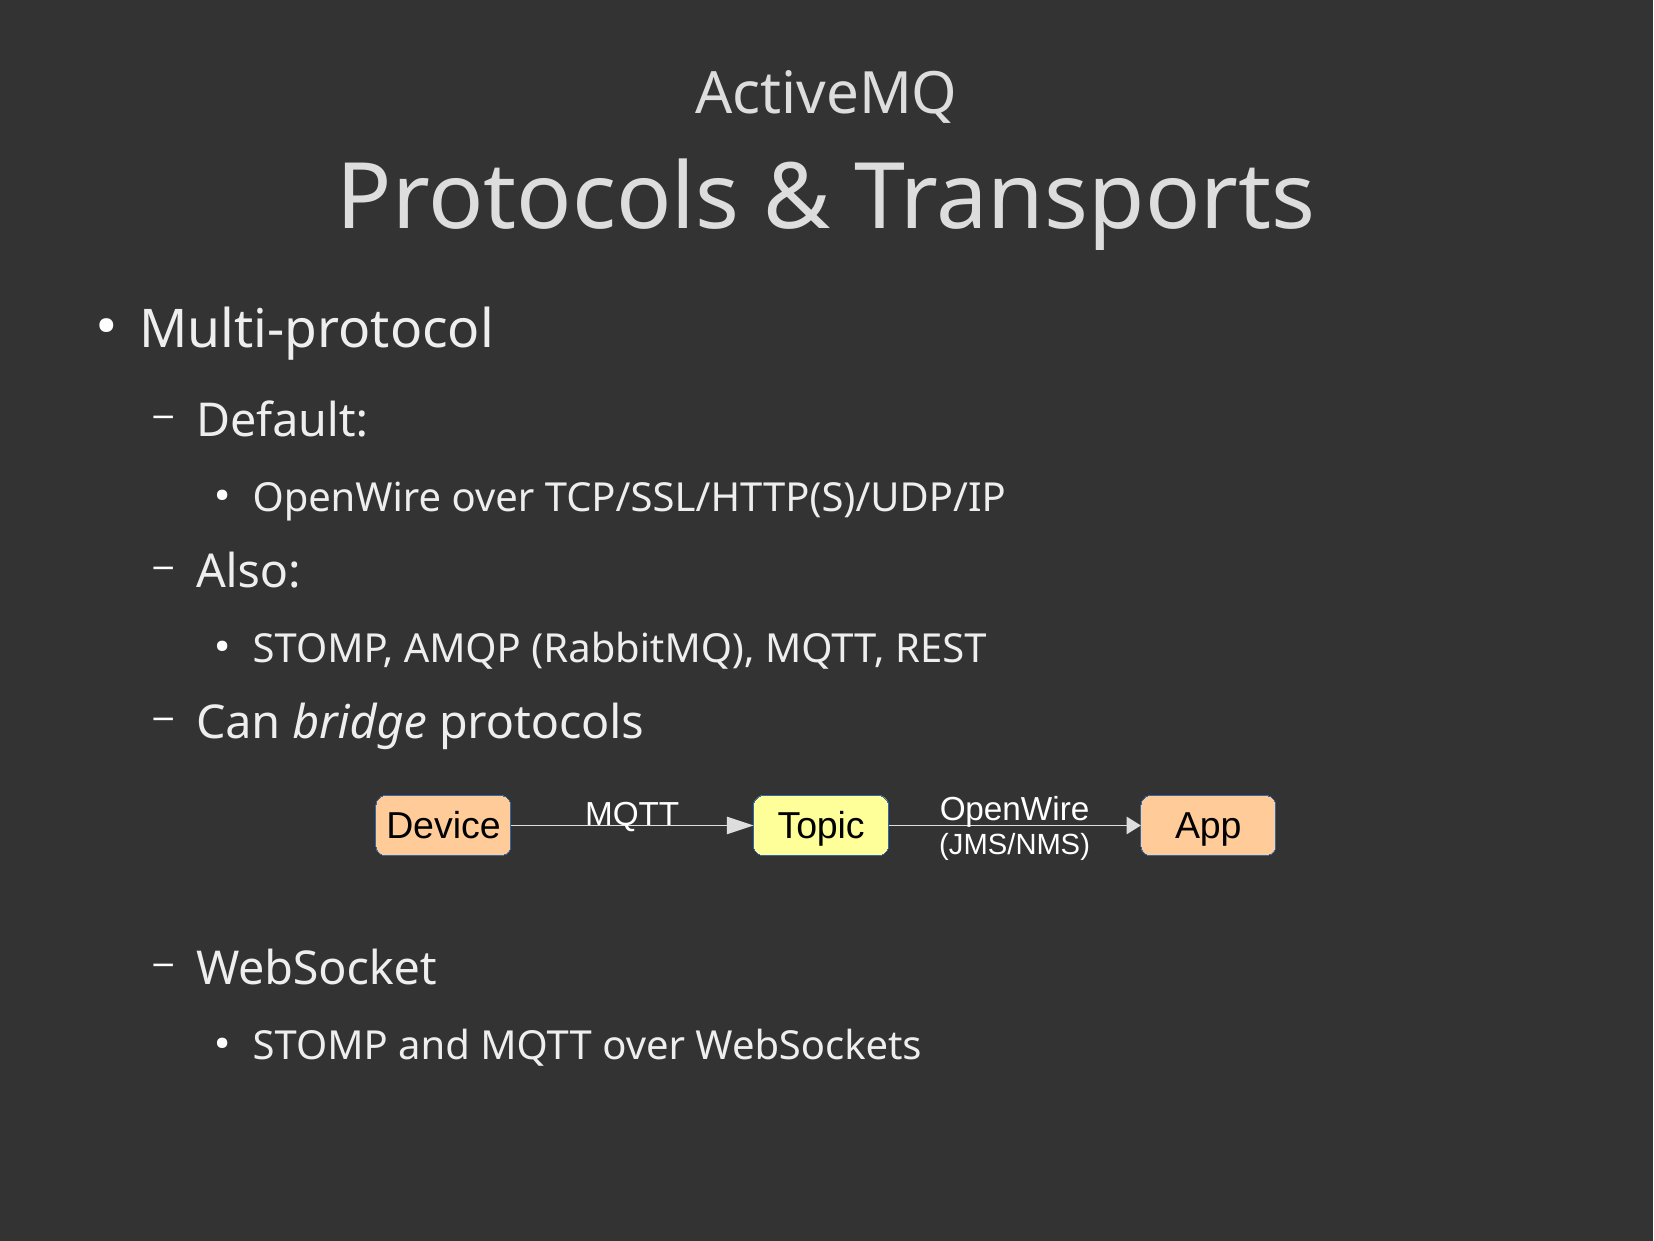

# ActiveMQ Protocols & Transports
Multi-protocol
Default:
OpenWire over TCP/SSL/HTTP(S)/UDP/IP
Also:
STOMP, AMQP (RabbitMQ), MQTT, REST
Can bridge protocols
WebSocket
STOMP and MQTT over WebSockets
Device
Topic
App